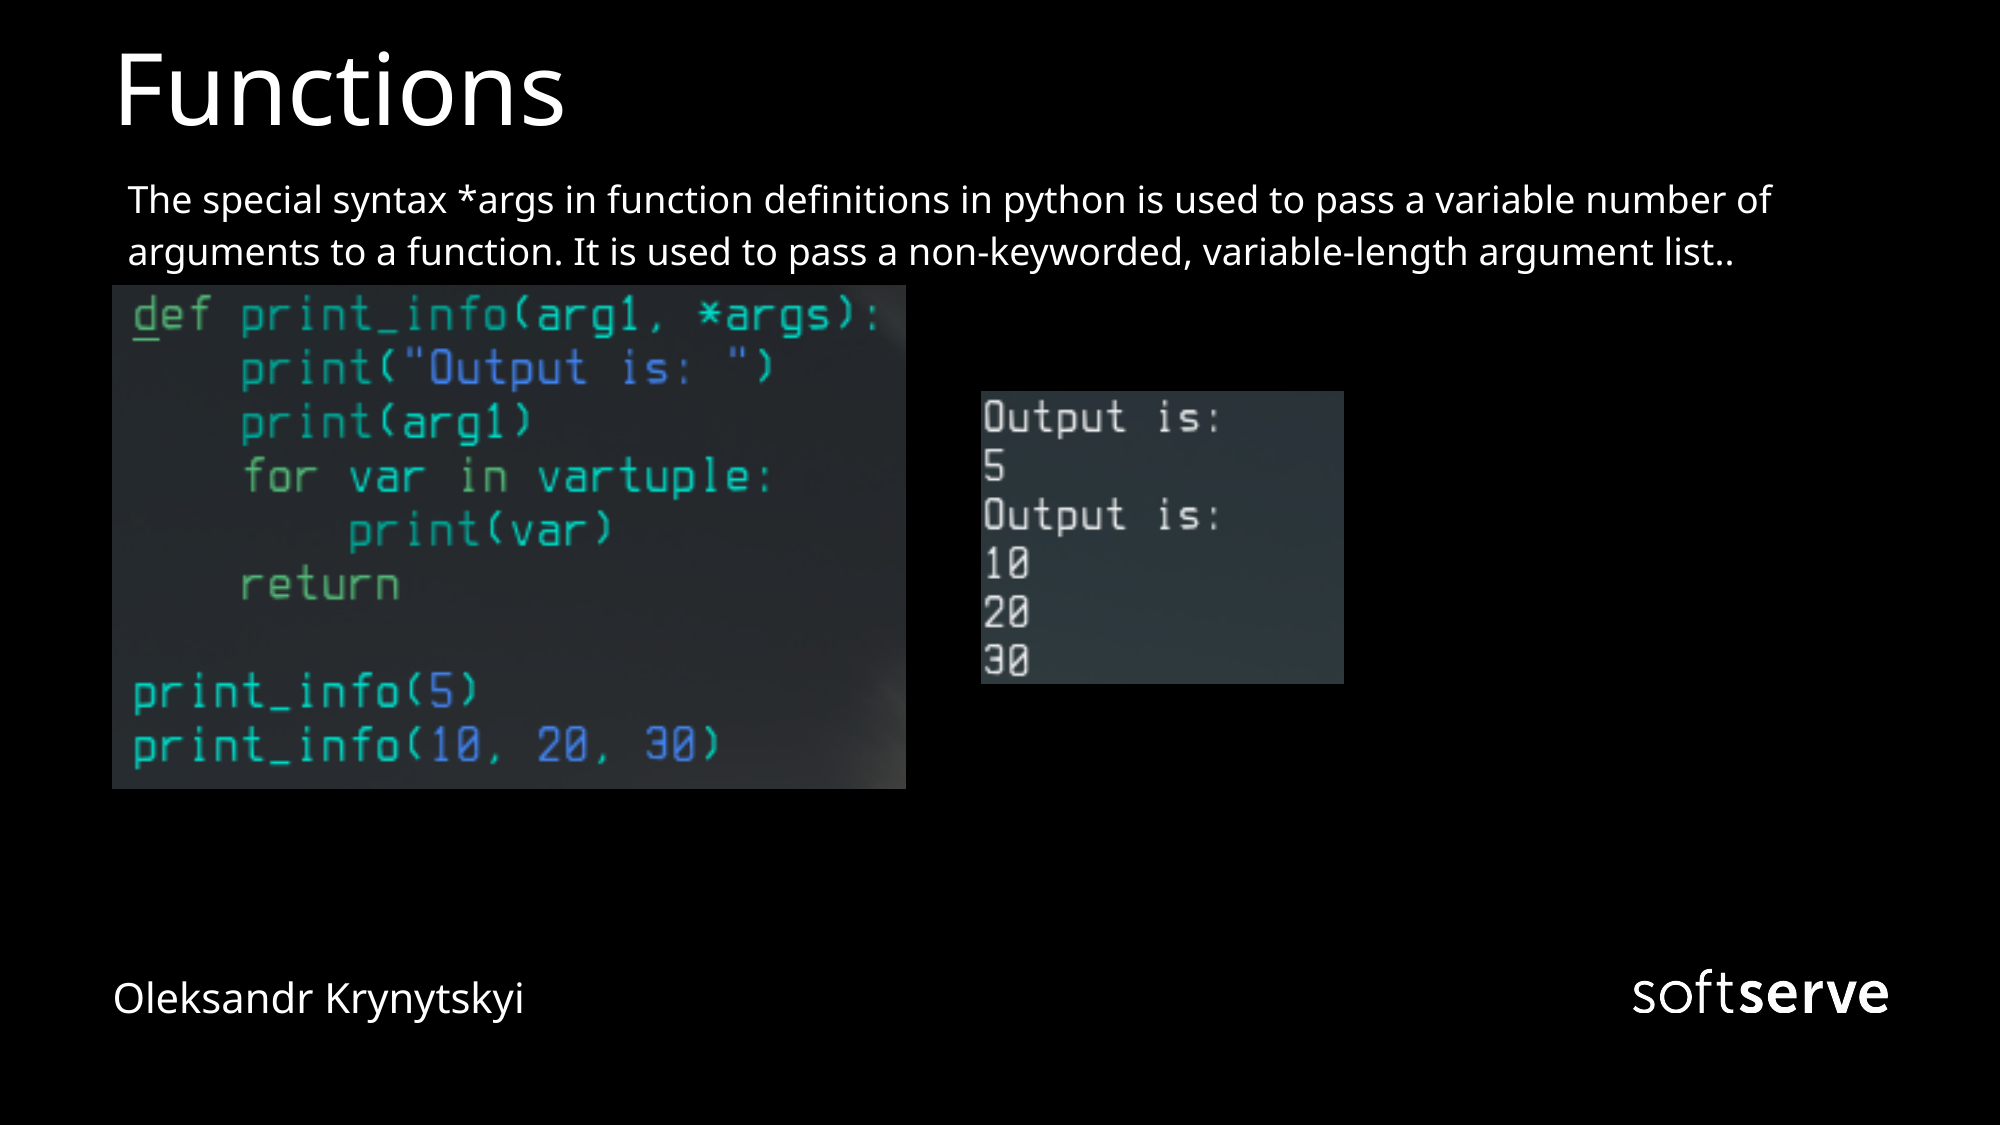

# Functions
The special syntax *args in function definitions in python is used to pass a variable number of arguments to a function. It is used to pass a non-keyworded, variable-length argument list..
Oleksandr Krynytskyi